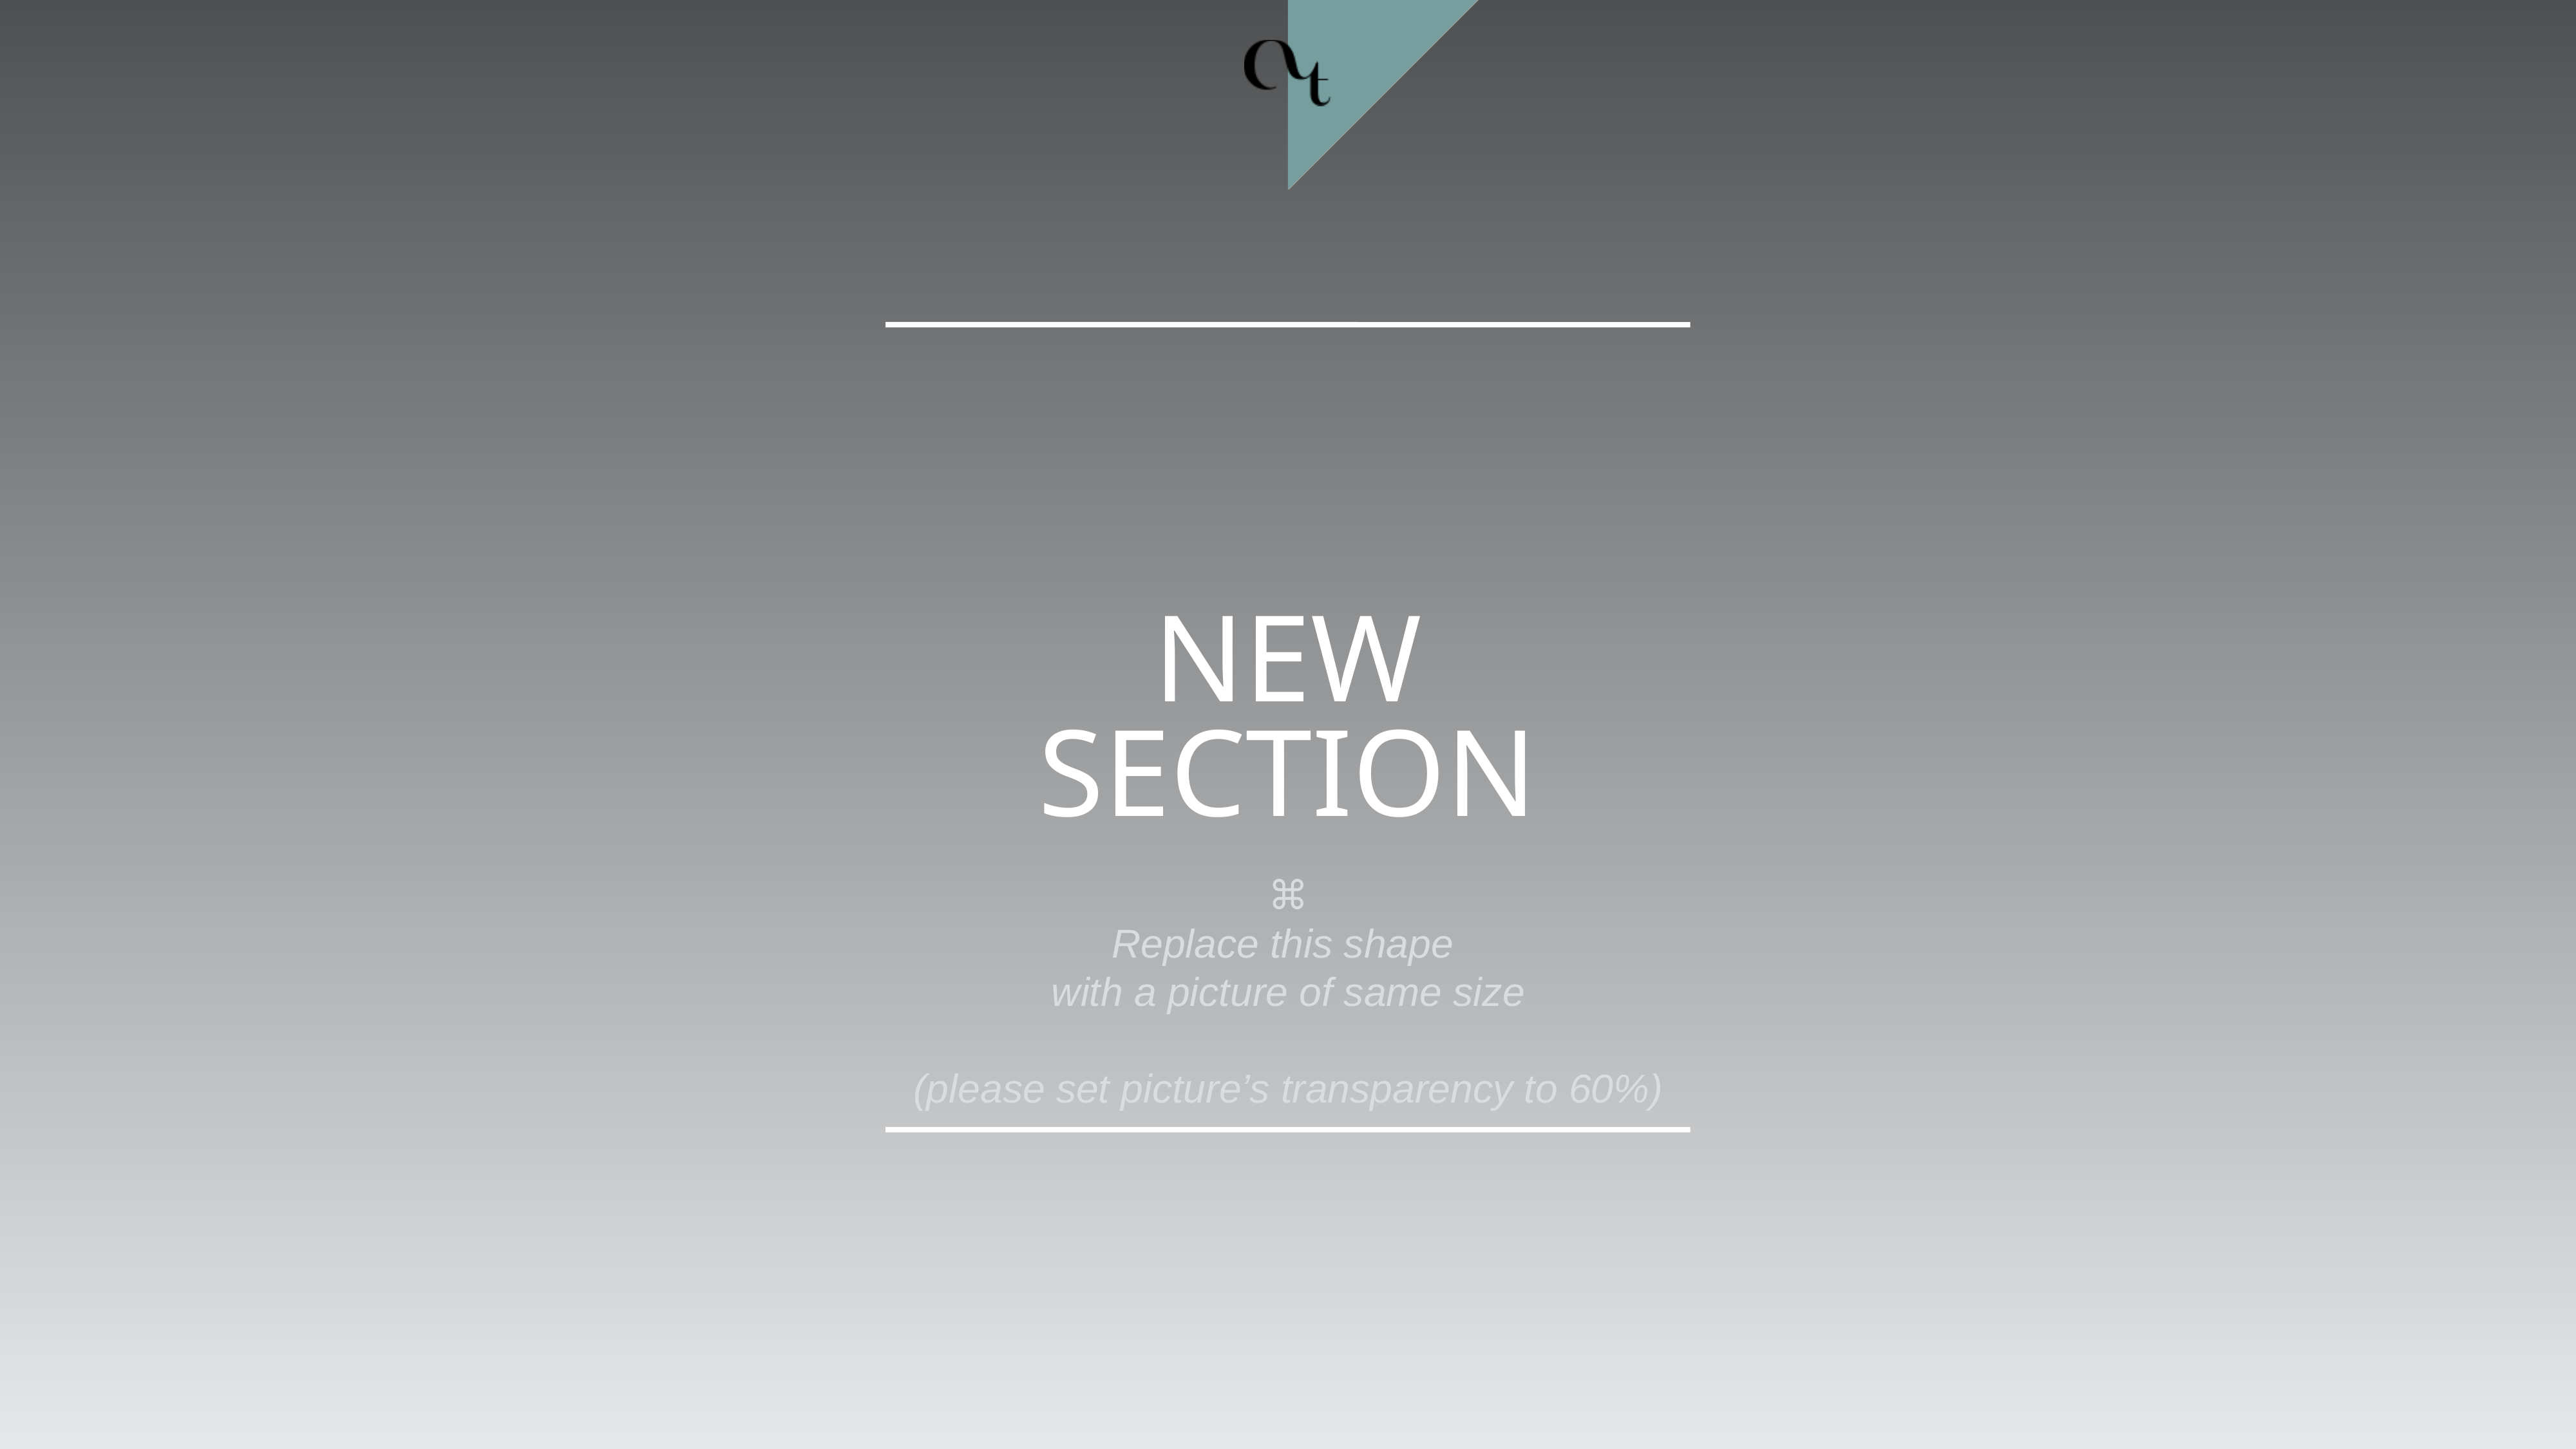

⌘
Replace this shape
with a picture of same size
(please set picture’s transparency to 60%)
NEW SECTION